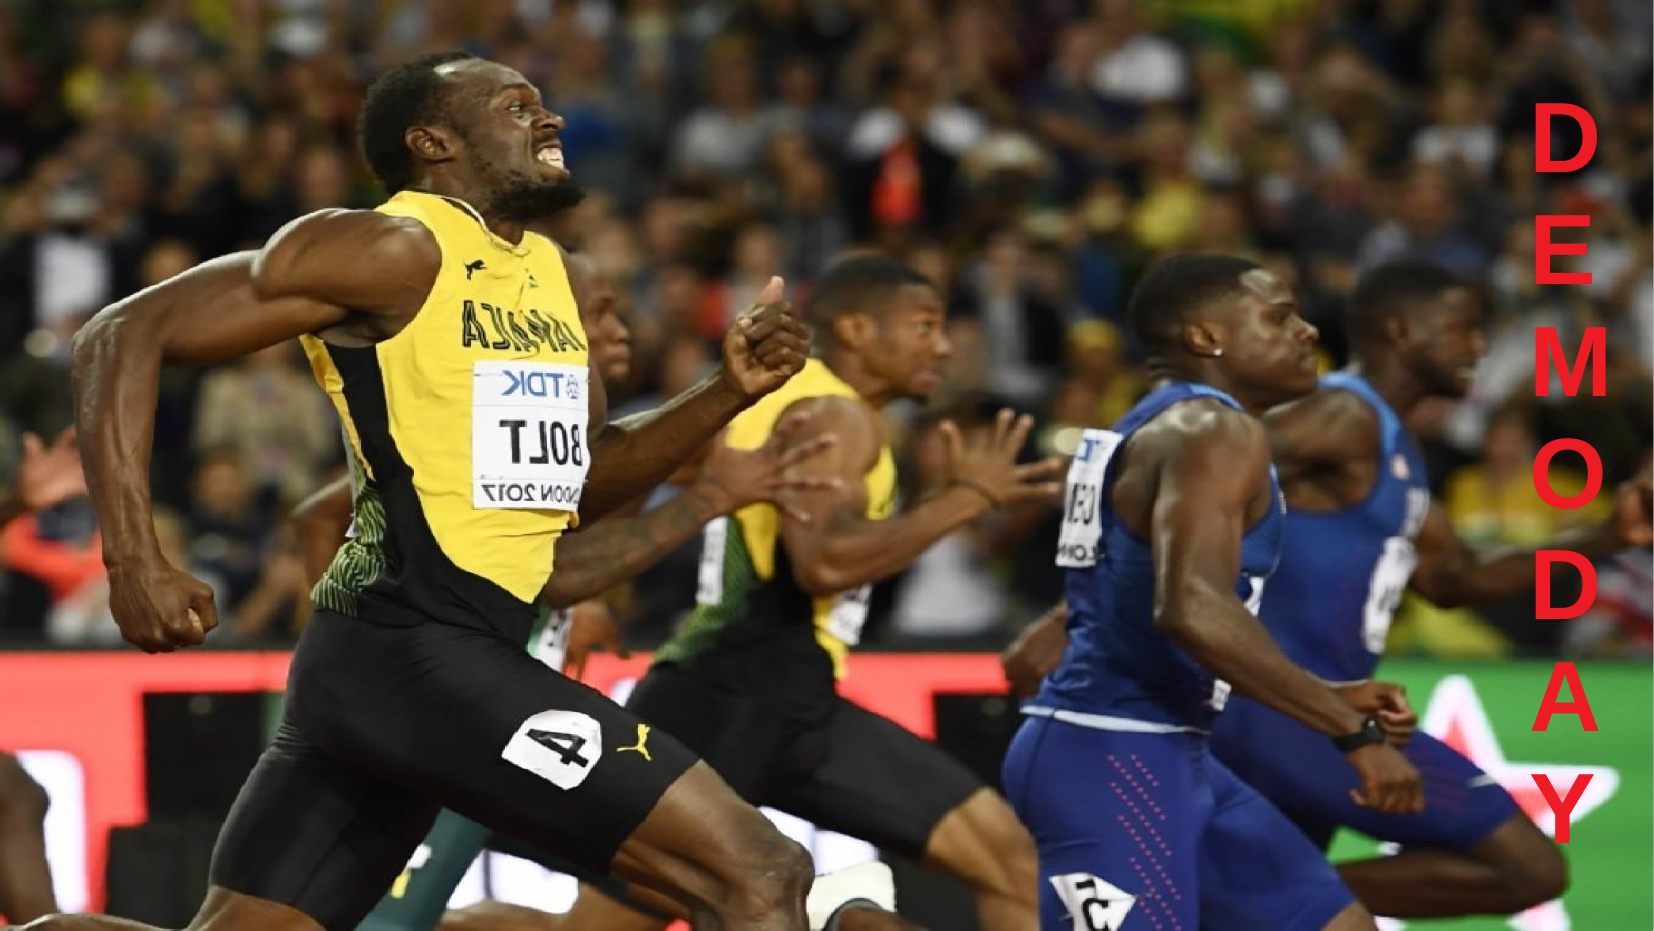

D
E
M
O
D
A
Y